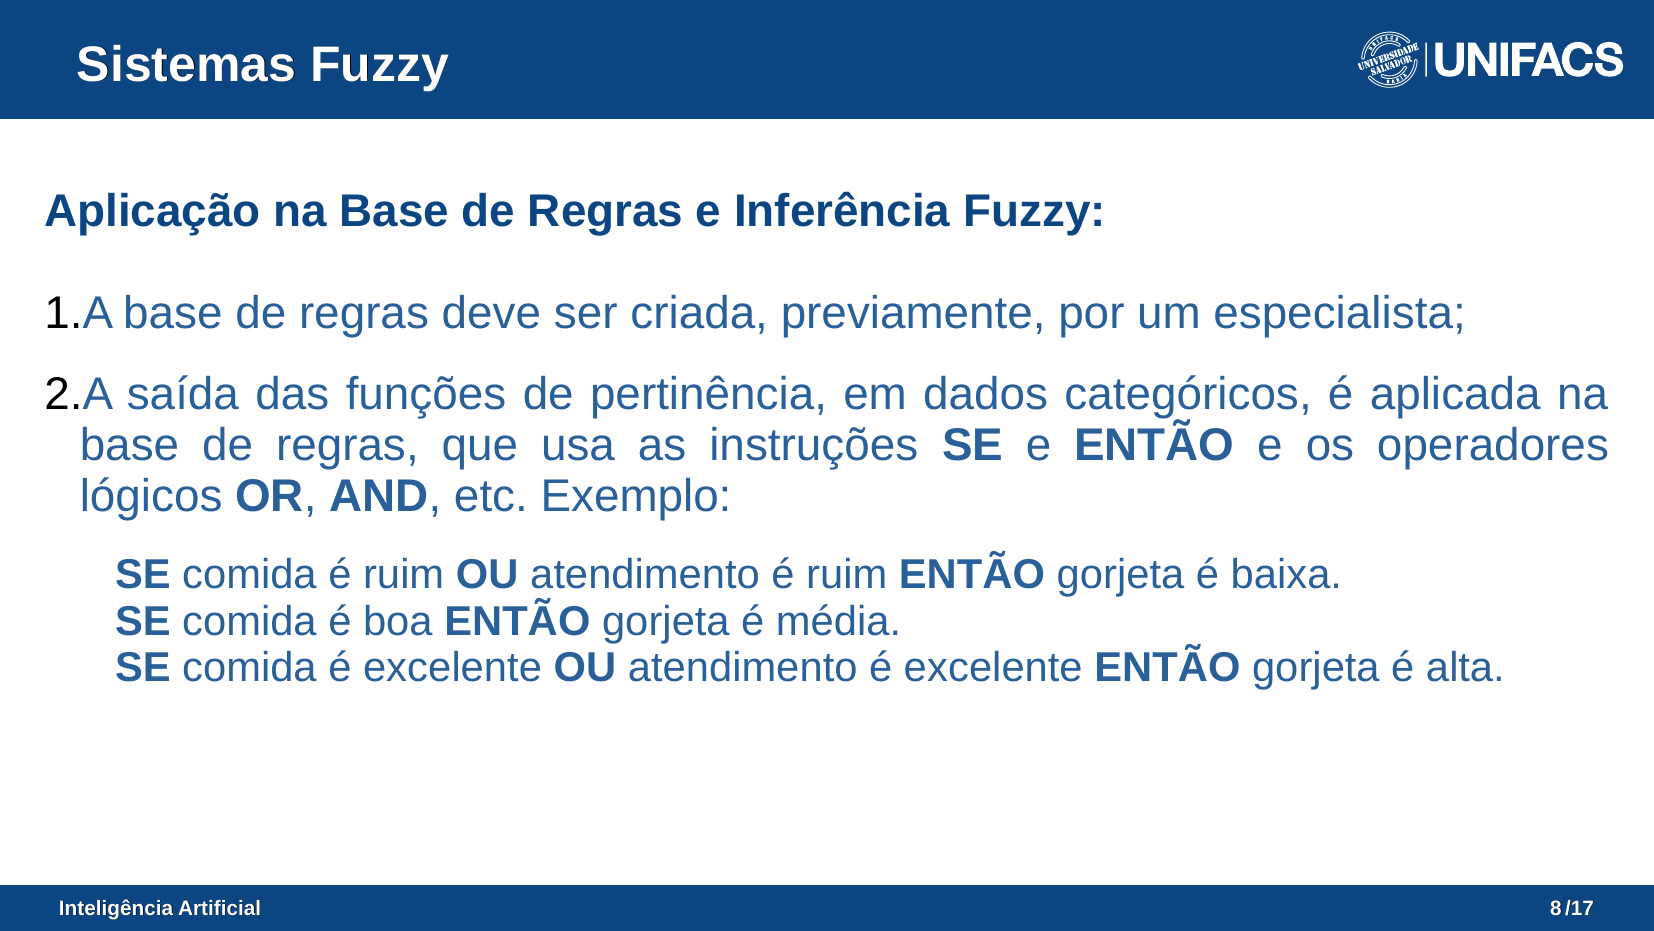

Sistemas Fuzzy
Aplicação na Base de Regras e Inferência Fuzzy:
A base de regras deve ser criada, previamente, por um especialista;
A saída das funções de pertinência, em dados categóricos, é aplicada na base de regras, que usa as instruções SE e ENTÃO e os operadores lógicos OR, AND, etc. Exemplo:
SE comida é ruim OU atendimento é ruim ENTÃO gorjeta é baixa.
SE comida é boa ENTÃO gorjeta é média.
SE comida é excelente OU atendimento é excelente ENTÃO gorjeta é alta.